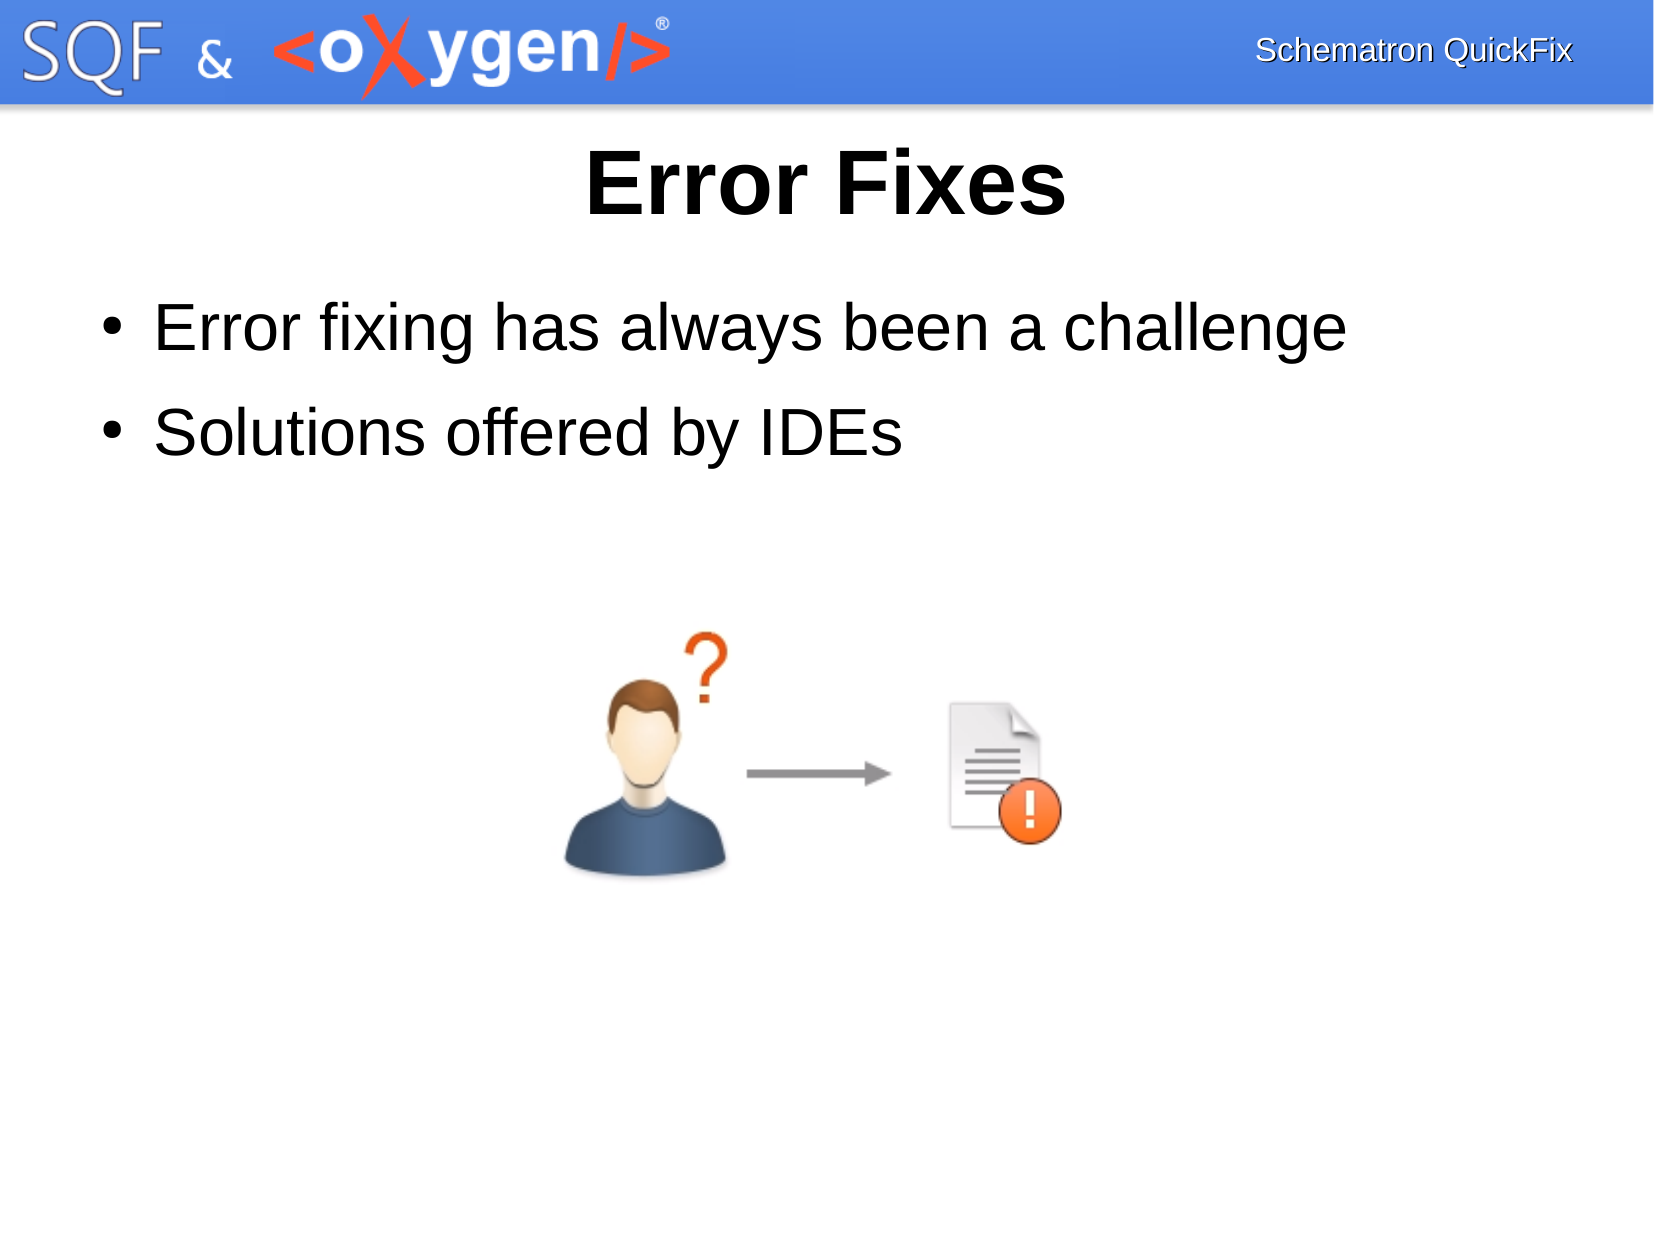

# Error Fixes
Error fixing has always been a challenge
Solutions offered by IDEs